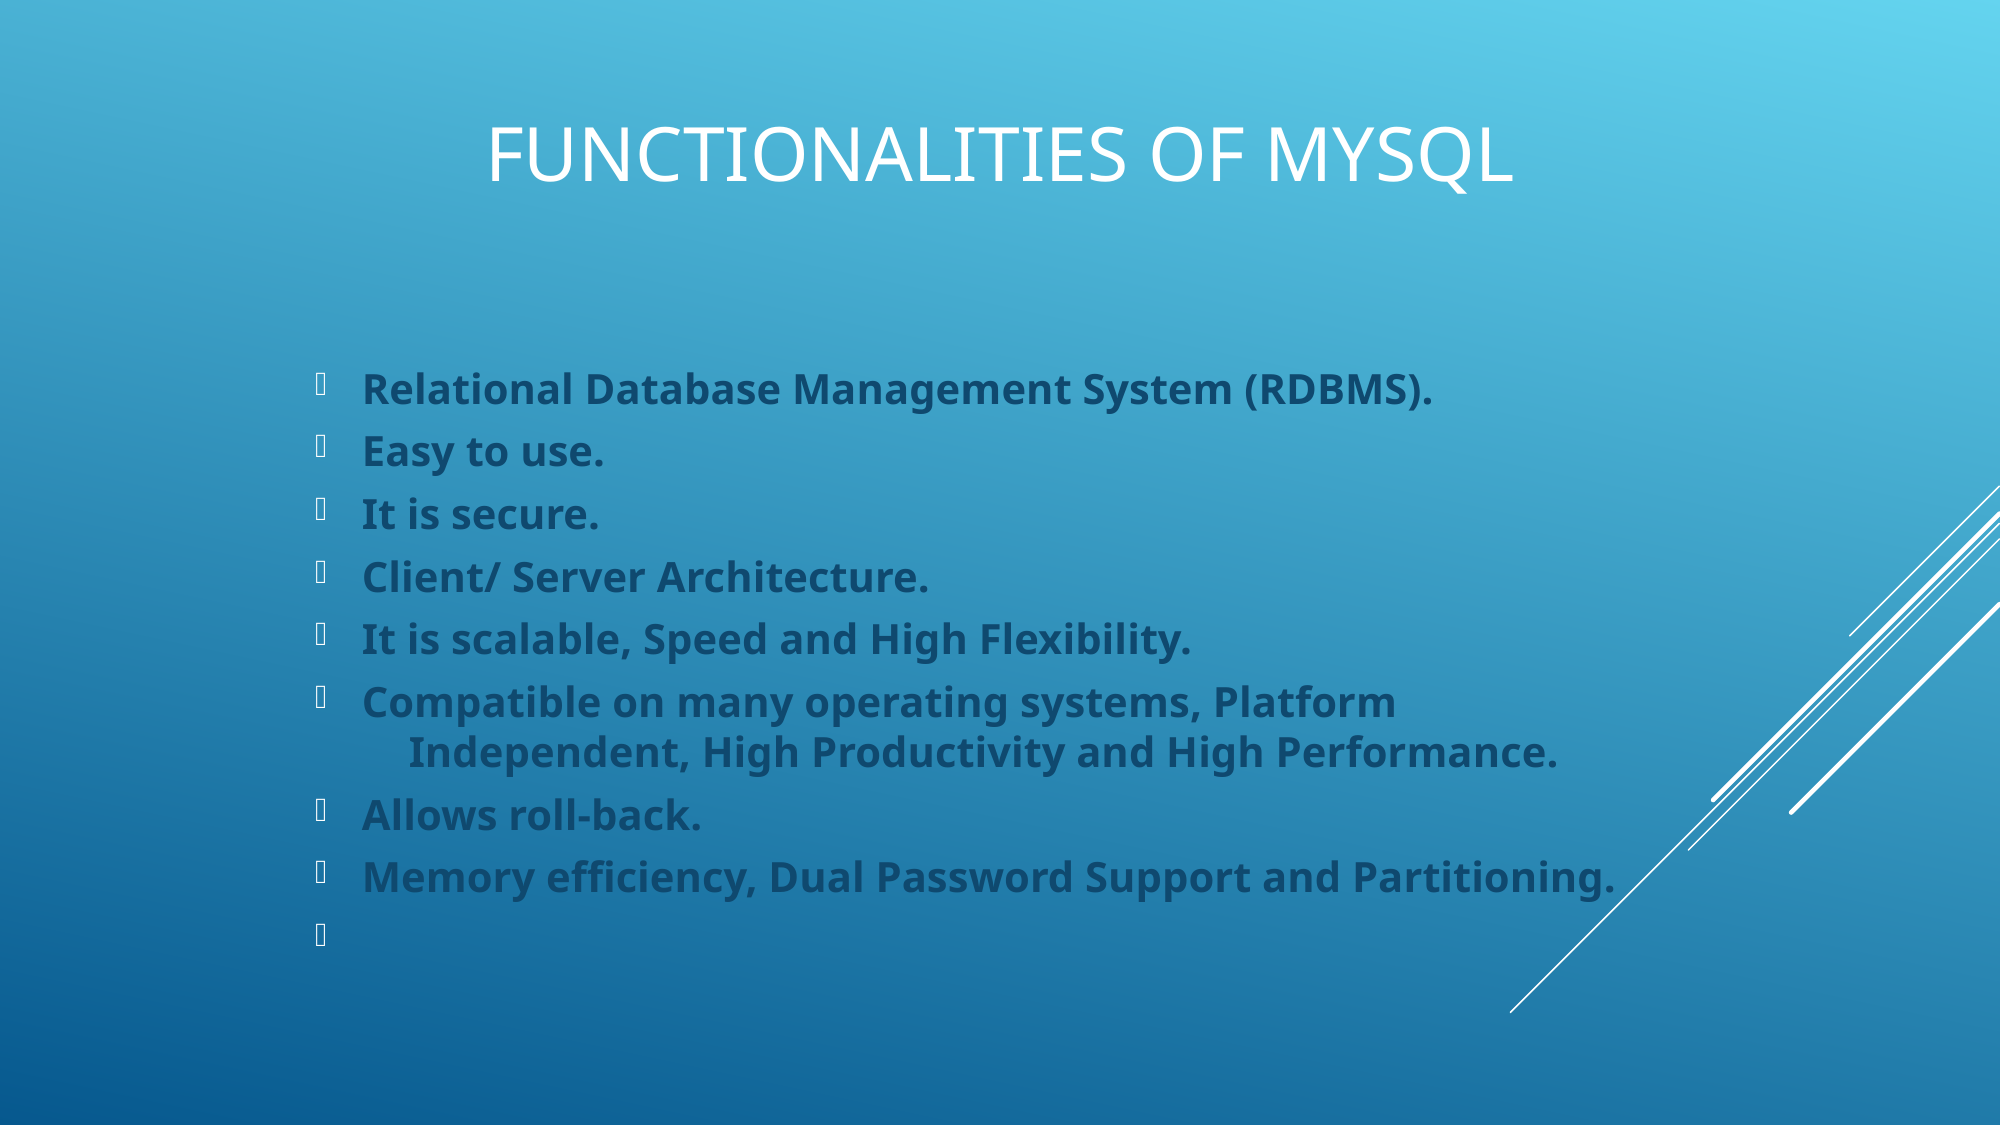

# functionalities of MySQL
Relational Database Management System (RDBMS).
Easy to use.
It is secure.
Client/ Server Architecture.
It is scalable, Speed and High Flexibility.
Compatible on many operating systems, Platform Independent, High Productivity and High Performance.
Allows roll-back.
Memory efficiency, Dual Password Support and Partitioning.